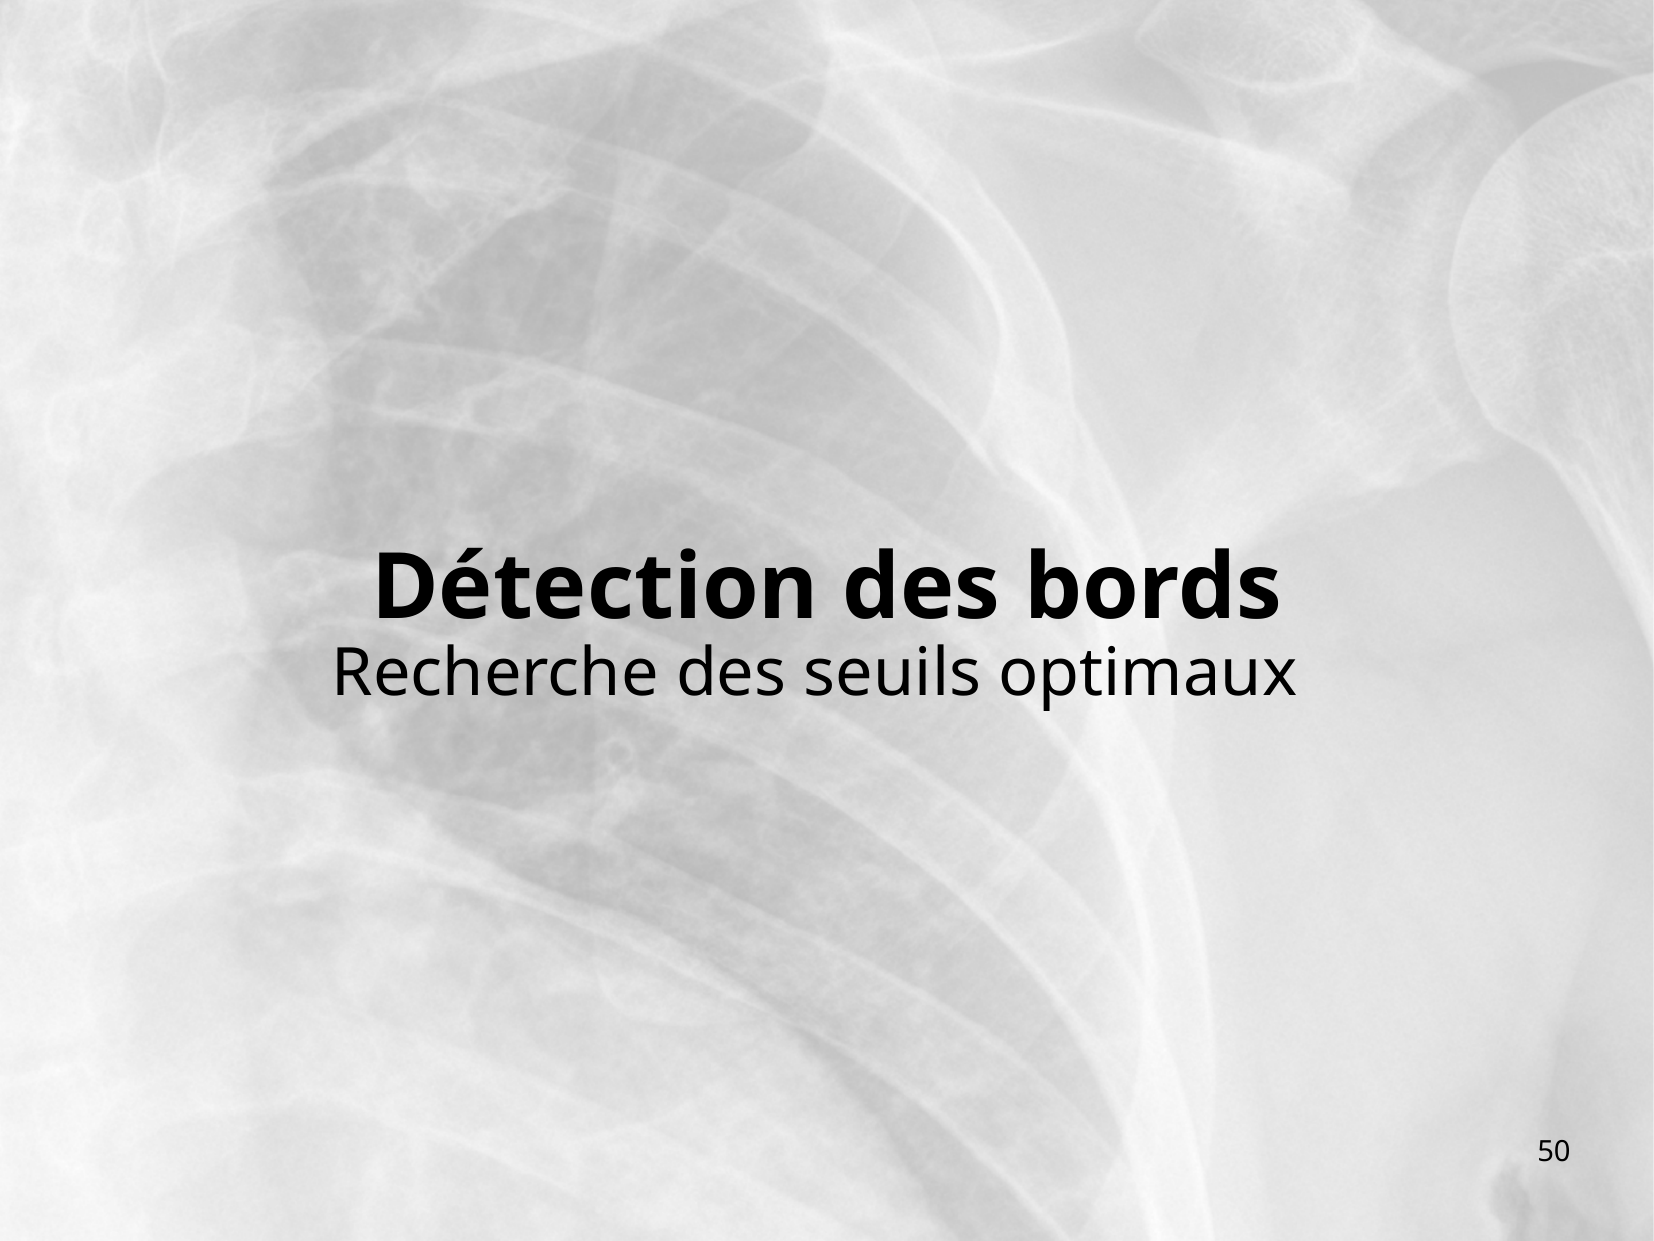

# Détection des bords
Recherche des seuils optimaux
50